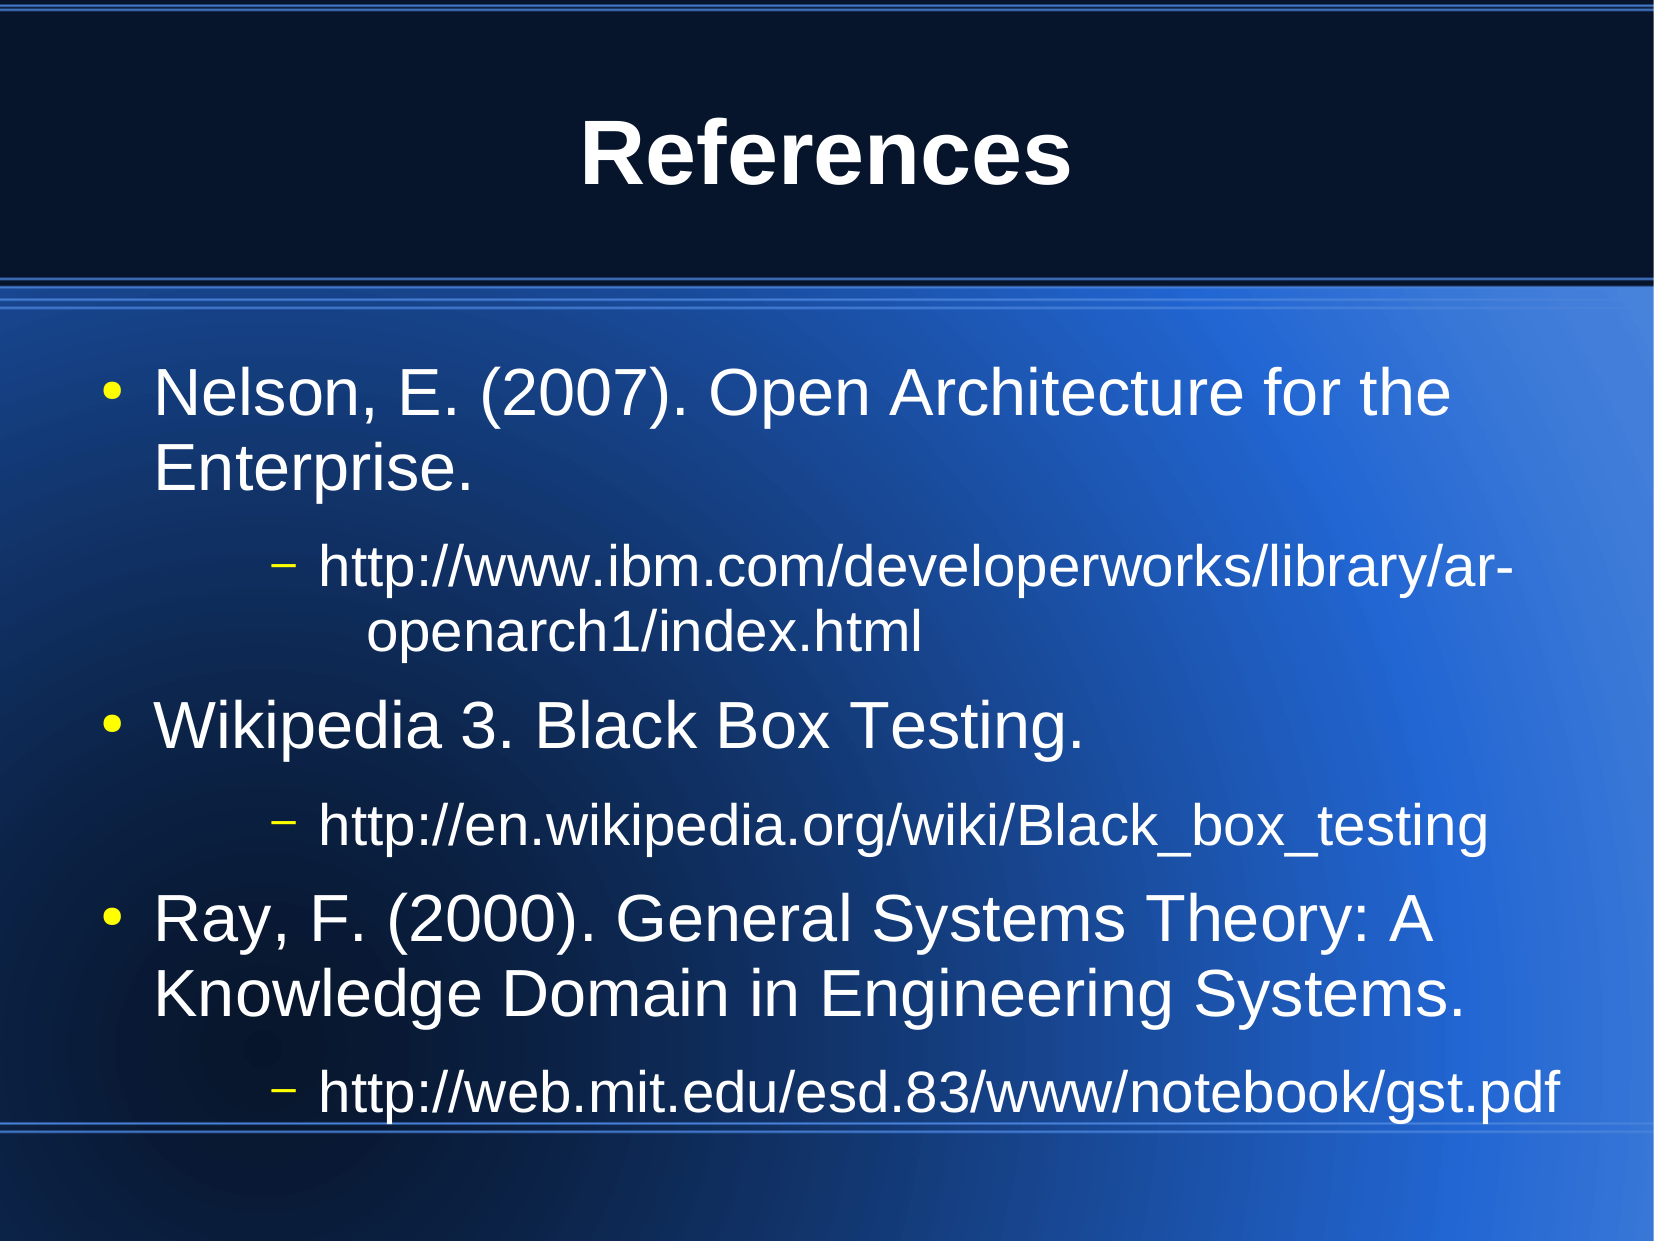

# References
Nelson, E. (2007). Open Architecture for the Enterprise.
http://www.ibm.com/developerworks/library/ar-openarch1/index.html
Wikipedia 3. Black Box Testing.
http://en.wikipedia.org/wiki/Black_box_testing
Ray, F. (2000). General Systems Theory: A Knowledge Domain in Engineering Systems.
http://web.mit.edu/esd.83/www/notebook/gst.pdf